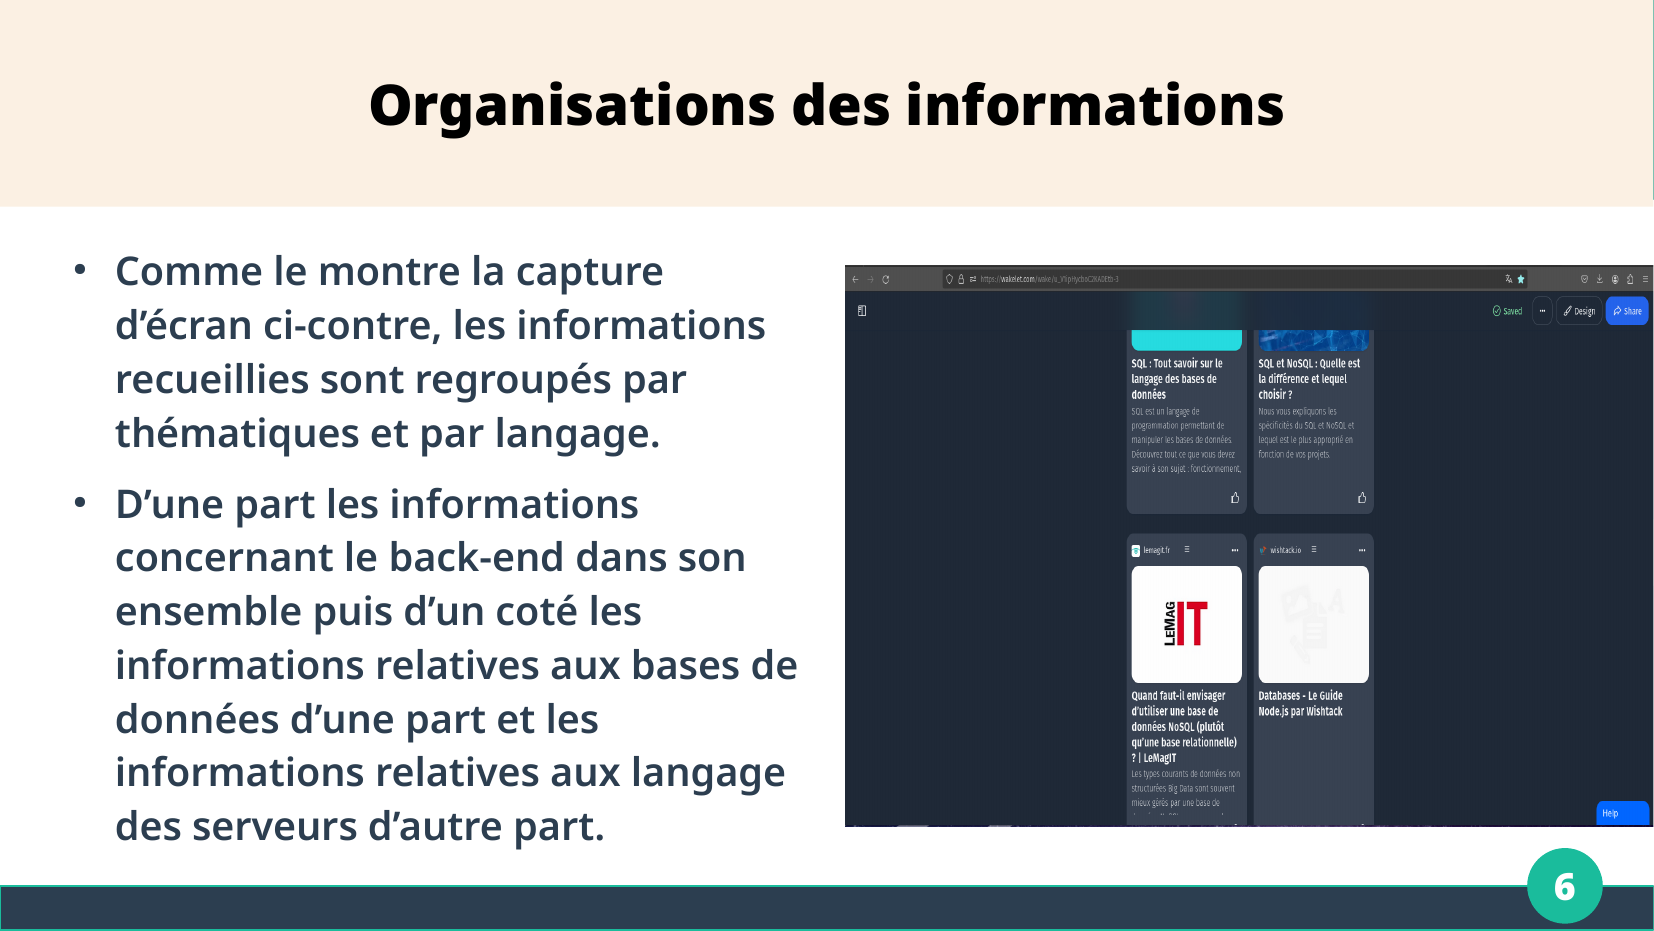

# Organisations des informations
Comme le montre la capture d’écran ci-contre, les informations recueillies sont regroupés par thématiques et par langage.
D’une part les informations concernant le back-end dans son ensemble puis d’un coté les informations relatives aux bases de données d’une part et les informations relatives aux langage des serveurs d’autre part.
6